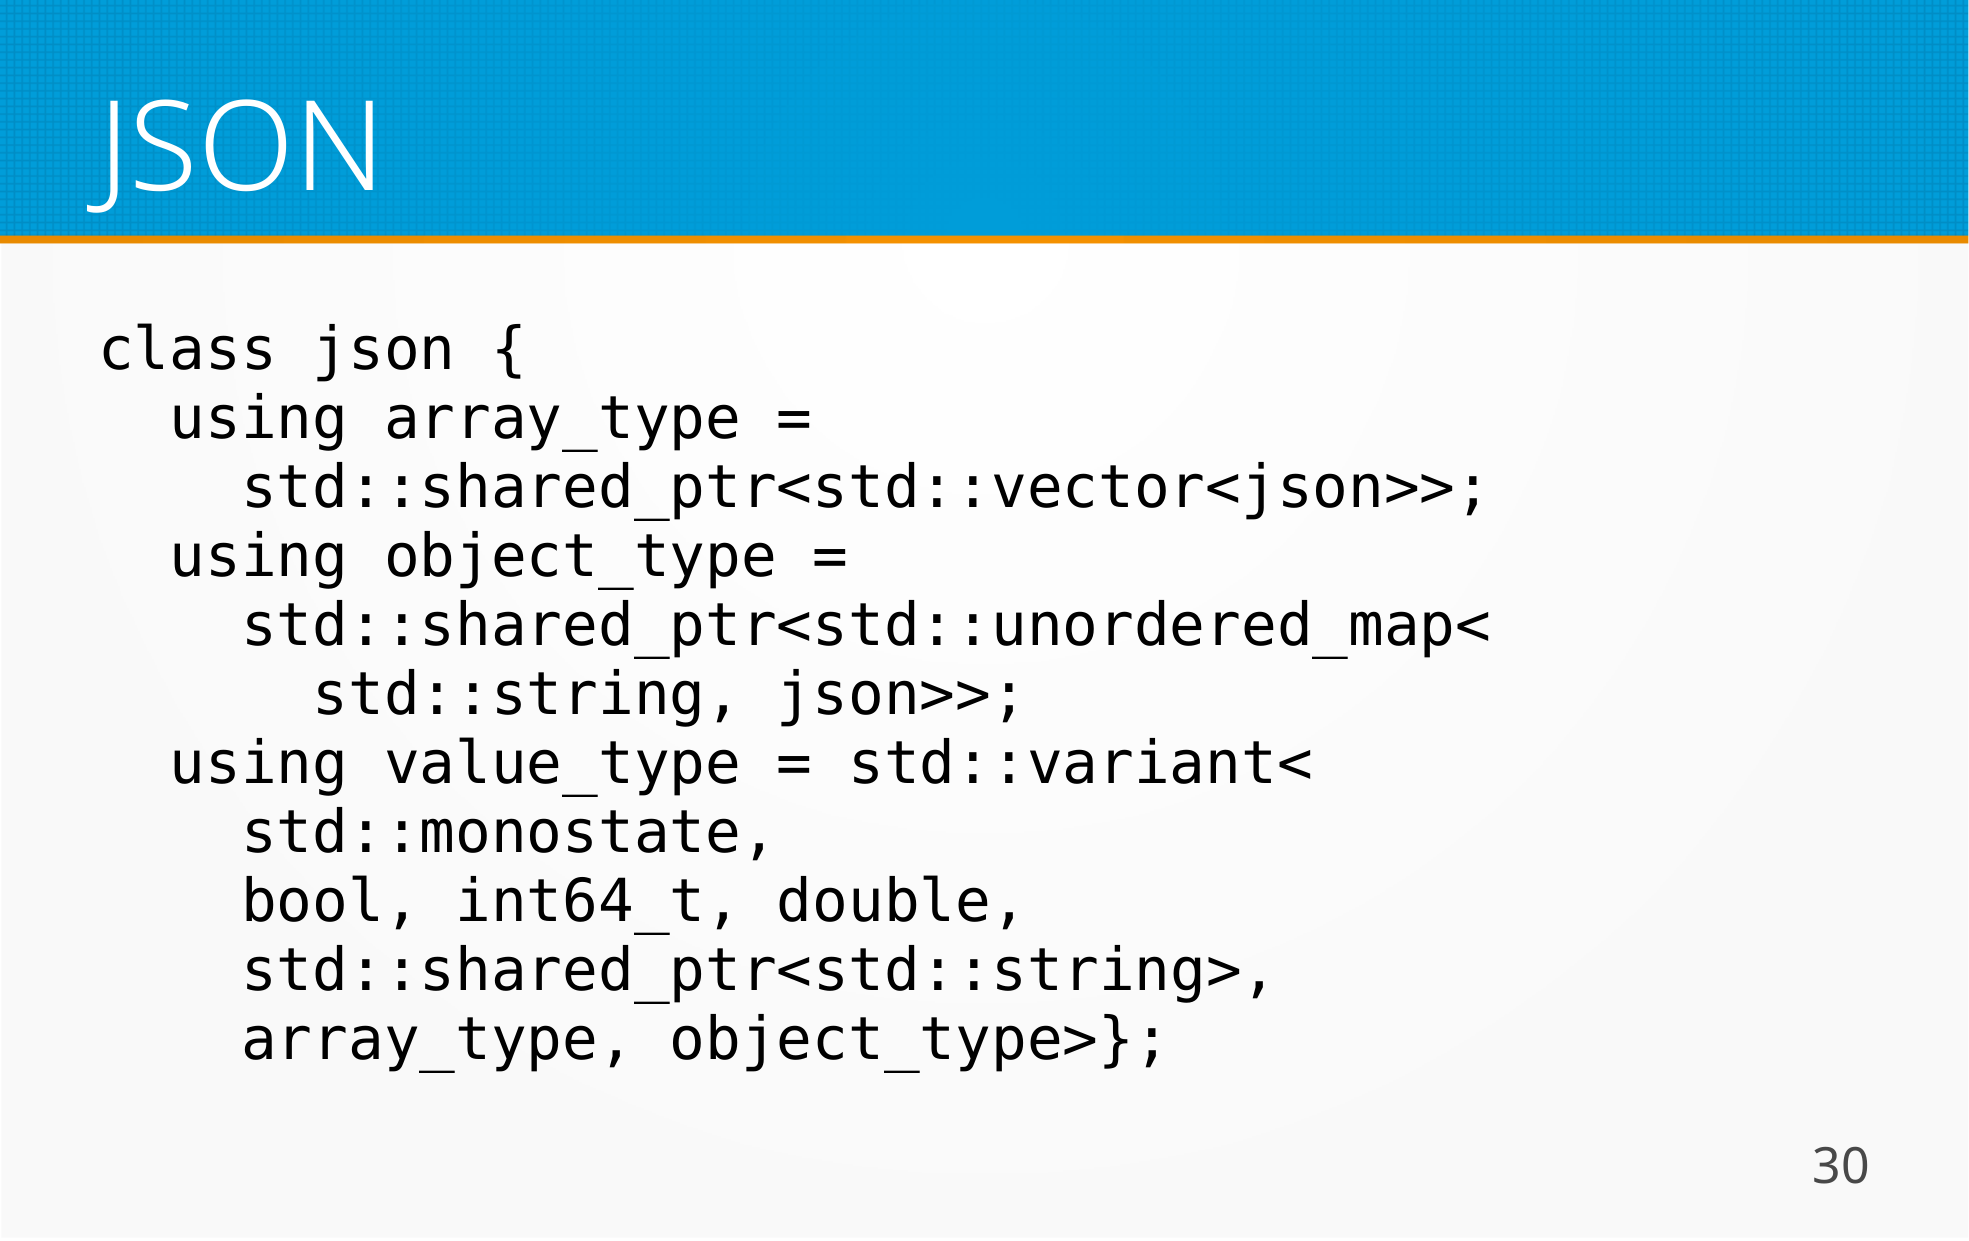

# JSON
class json {
 using array_type =
 std::shared_ptr<std::vector<json>>;
 using object_type =
 std::shared_ptr<std::unordered_map<
 std::string, json>>;
 using value_type = std::variant<
 std::monostate,
 bool, int64_t, double,
 std::shared_ptr<std::string>,
 array_type, object_type>};
30